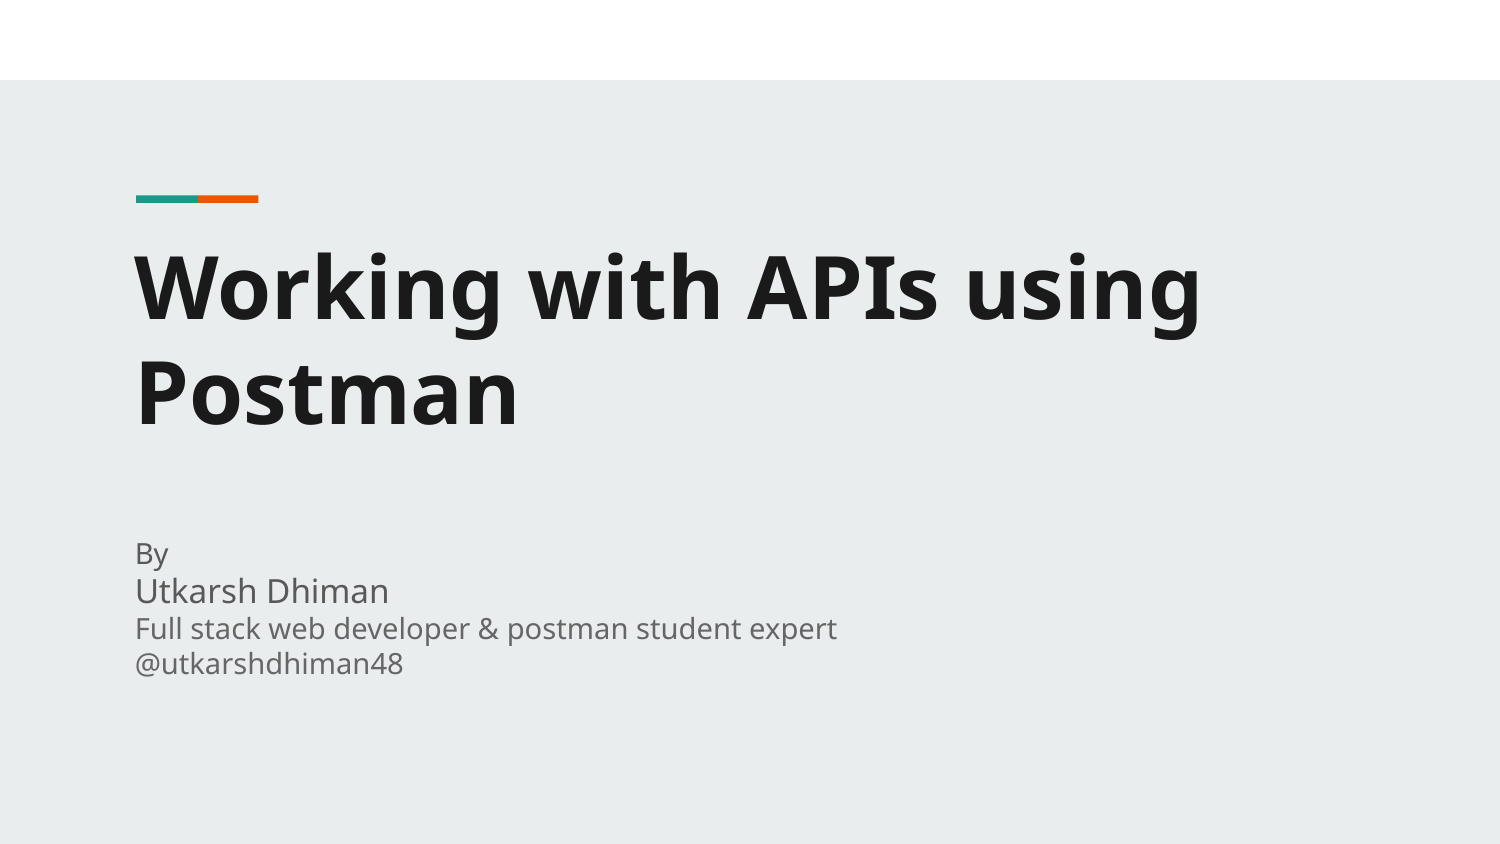

# Working with APIs using Postman
By
Utkarsh Dhiman
Full stack web developer & postman student expert
@utkarshdhiman48